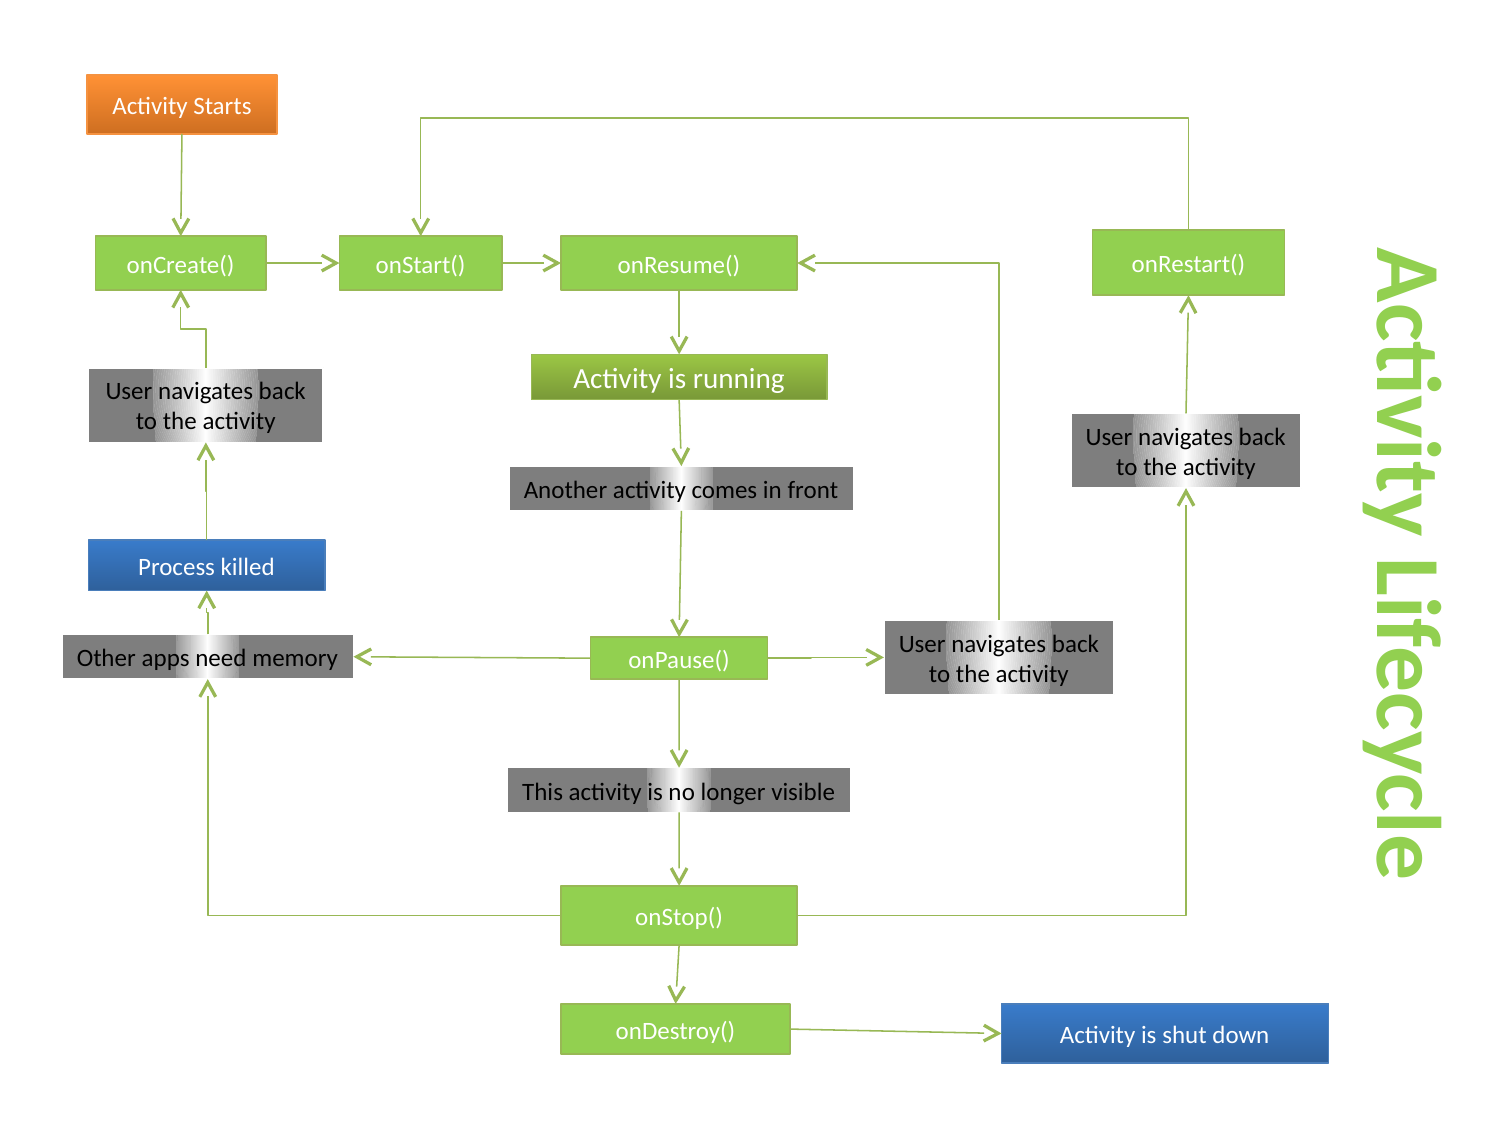

Activity Starts
onRestart()
onCreate()
onStart()
onResume()
Activity is running
User navigates back
to the activity
User navigates back
to the activity
Another activity comes in front
# Activity Lifecycle
Process killed
User navigates back
to the activity
Other apps need memory
onPause()
This activity is no longer visible
onStop()
onDestroy()
Activity is shut down